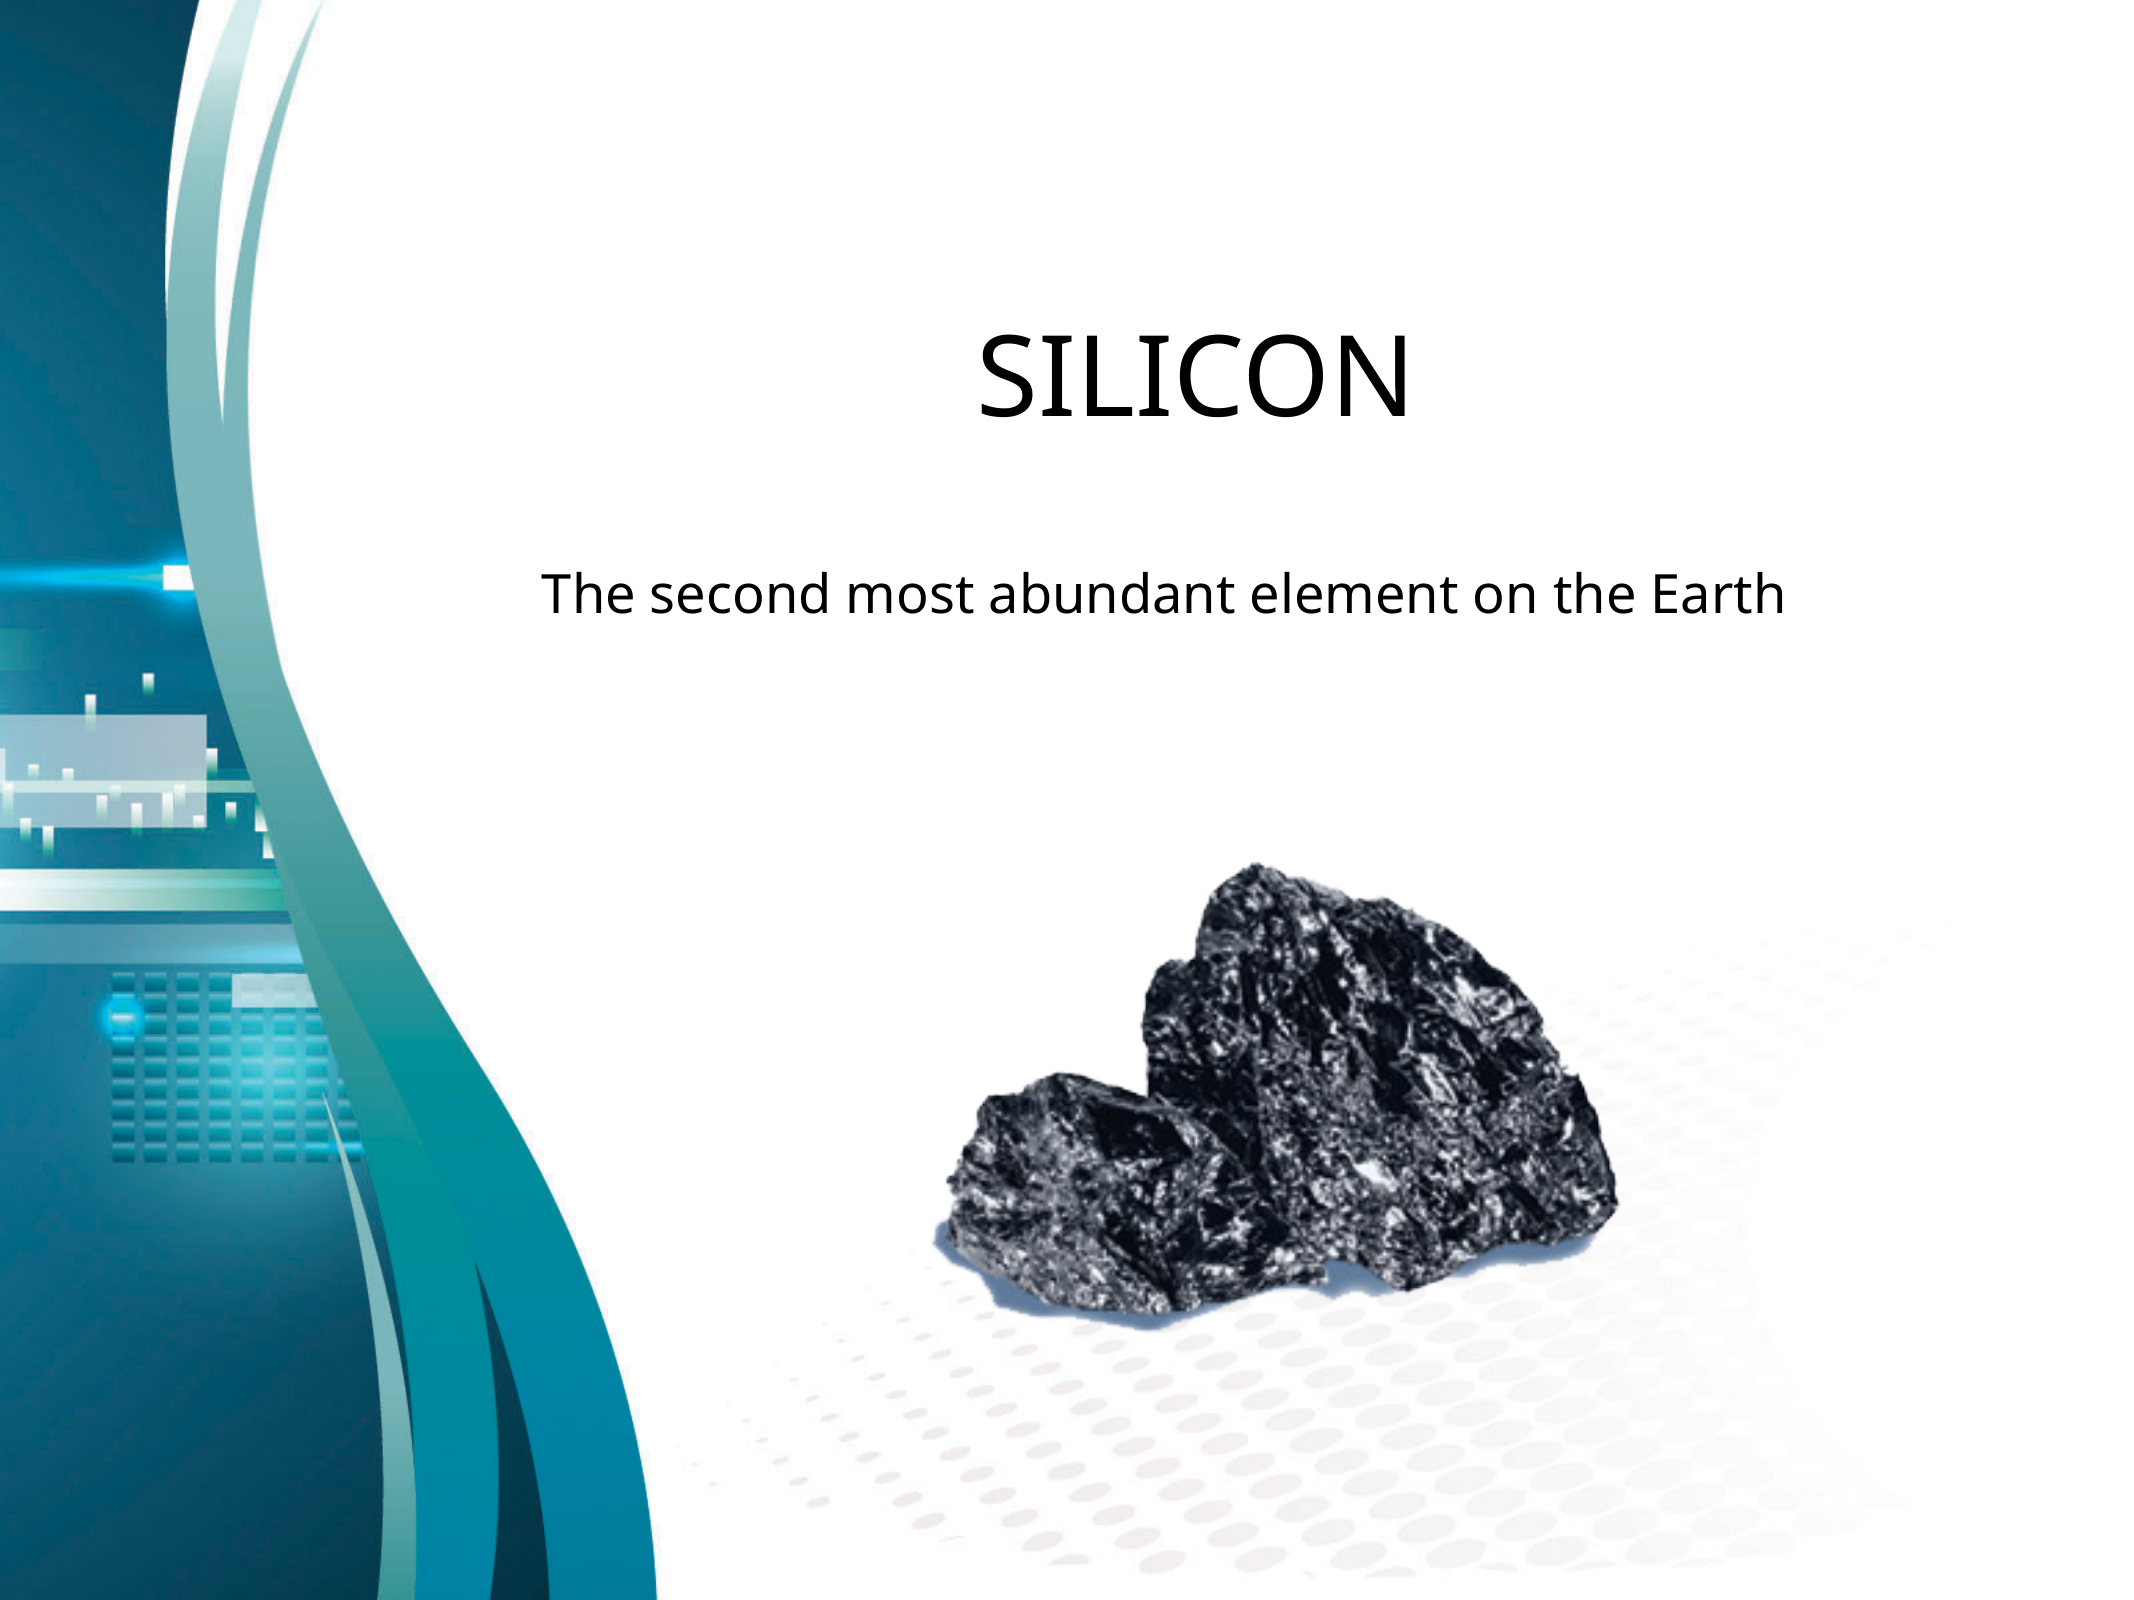

# SILICON
The second most abundant element on the Earth